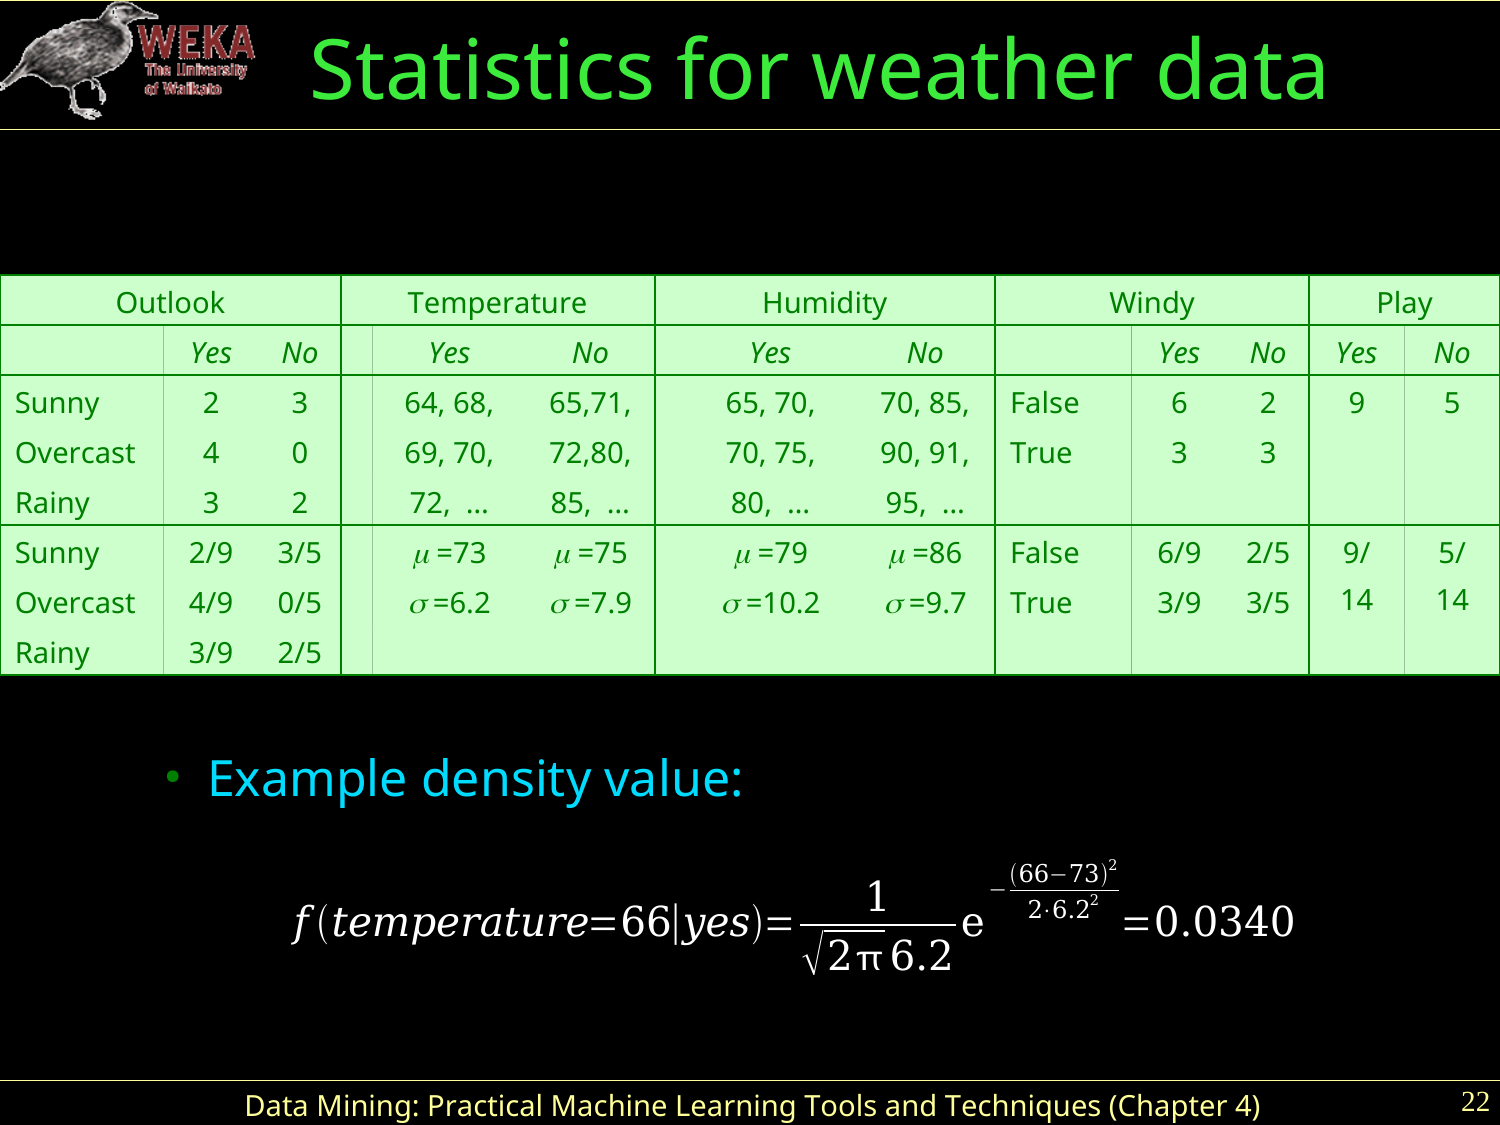

# Statistics for weather data
Outlook
Temperature
Humidity
Windy
Play
Yes
No
Yes
No
Yes
No
Yes
No
Yes
No
Sunny
2
3
64, 68,
65,71,
65, 70,
70, 85,
False
6
2
9
5
Overcast
4
0
69, 70,
72,80,
70, 75,
90, 91,
True
3
3
Rainy
3
2
72, …
85, …
80, …
95, …
Sunny
2/9
3/5
 =73
 =75
 =79
 =86
False
6/9
2/5
9/
14
5/
14
Overcast
4/9
0/5
 =6.2
 =7.9
 =10.2
 =9.7
True
3/9
3/5
Rainy
3/9
2/5
Example density value:
Data Mining: Practical Machine Learning Tools and Techniques (Chapter 4)
22